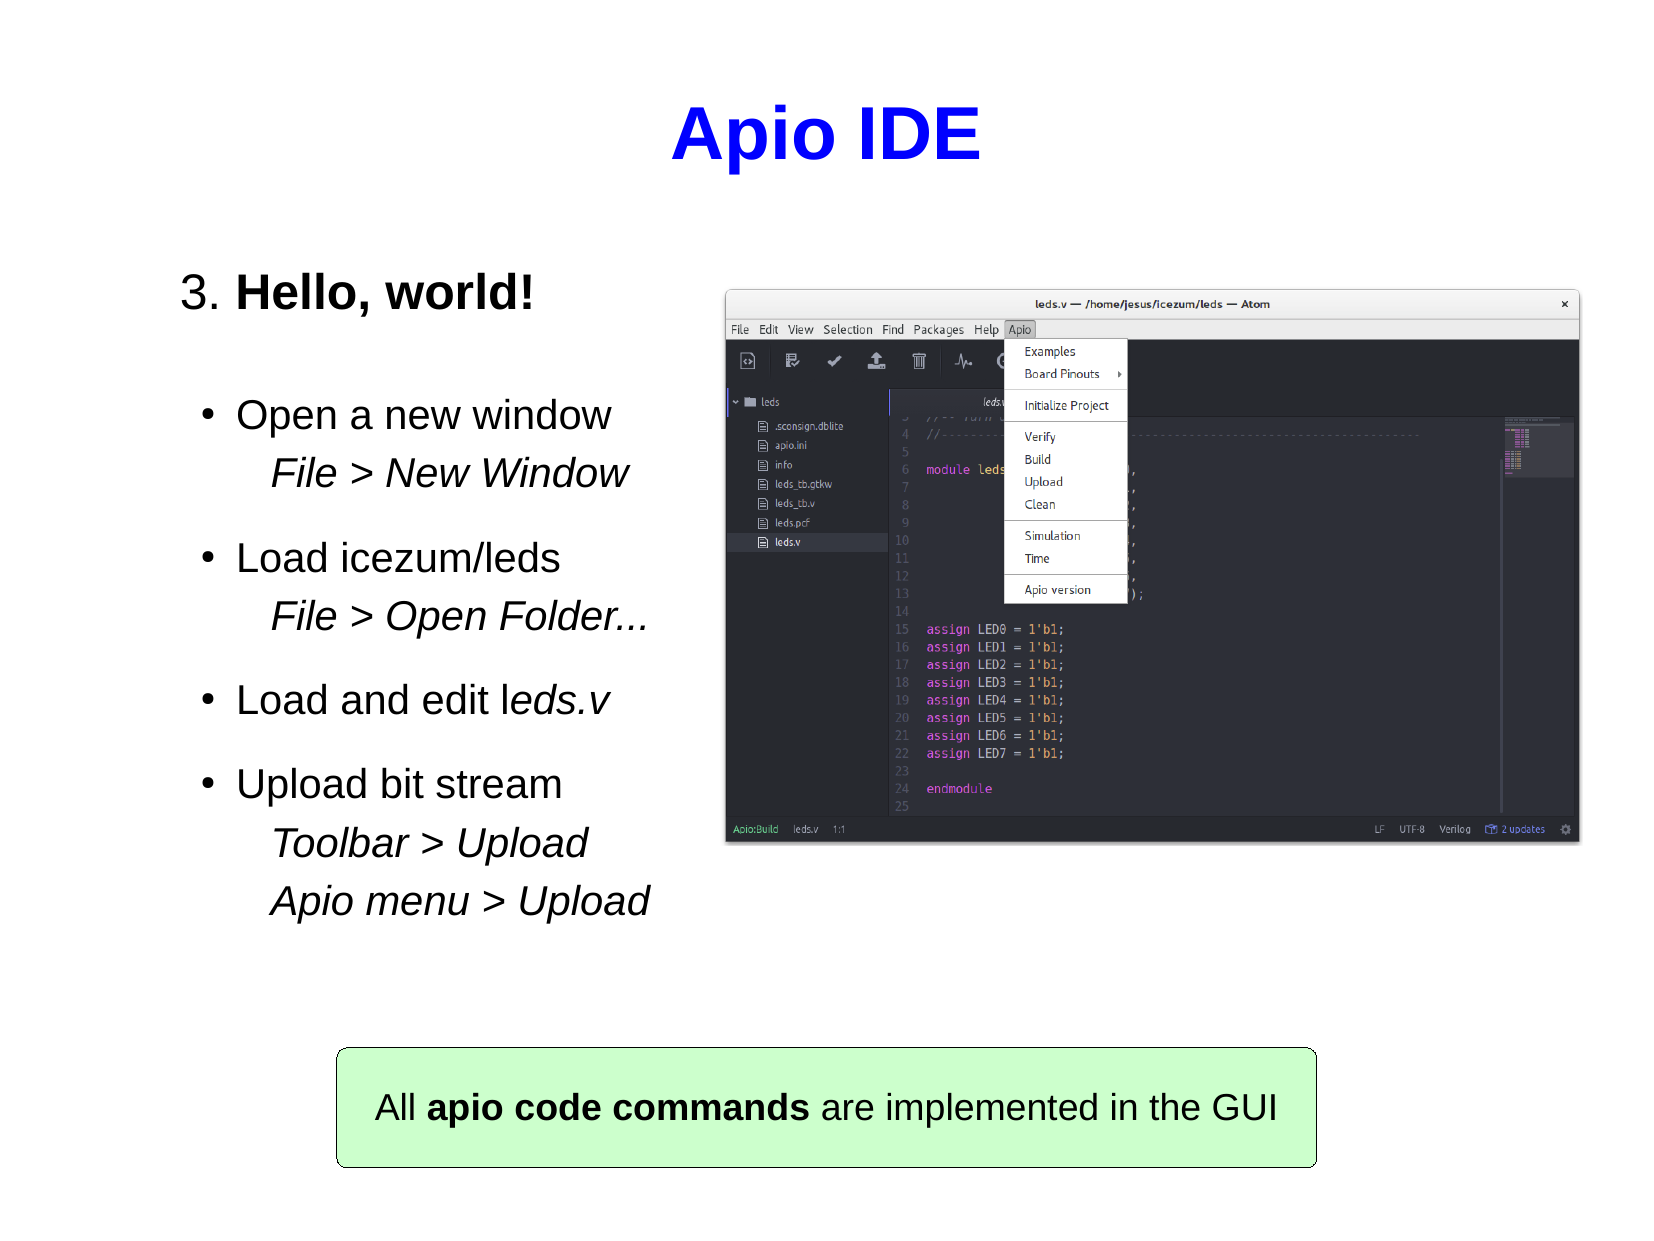

# Apio IDE
3. Hello, world!
Open a new window
 File > New Window
Load icezum/leds
 File > Open Folder...
Load and edit leds.v
Upload bit stream
 Toolbar > Upload
 Apio menu > Upload
All apio code commands are implemented in the GUI